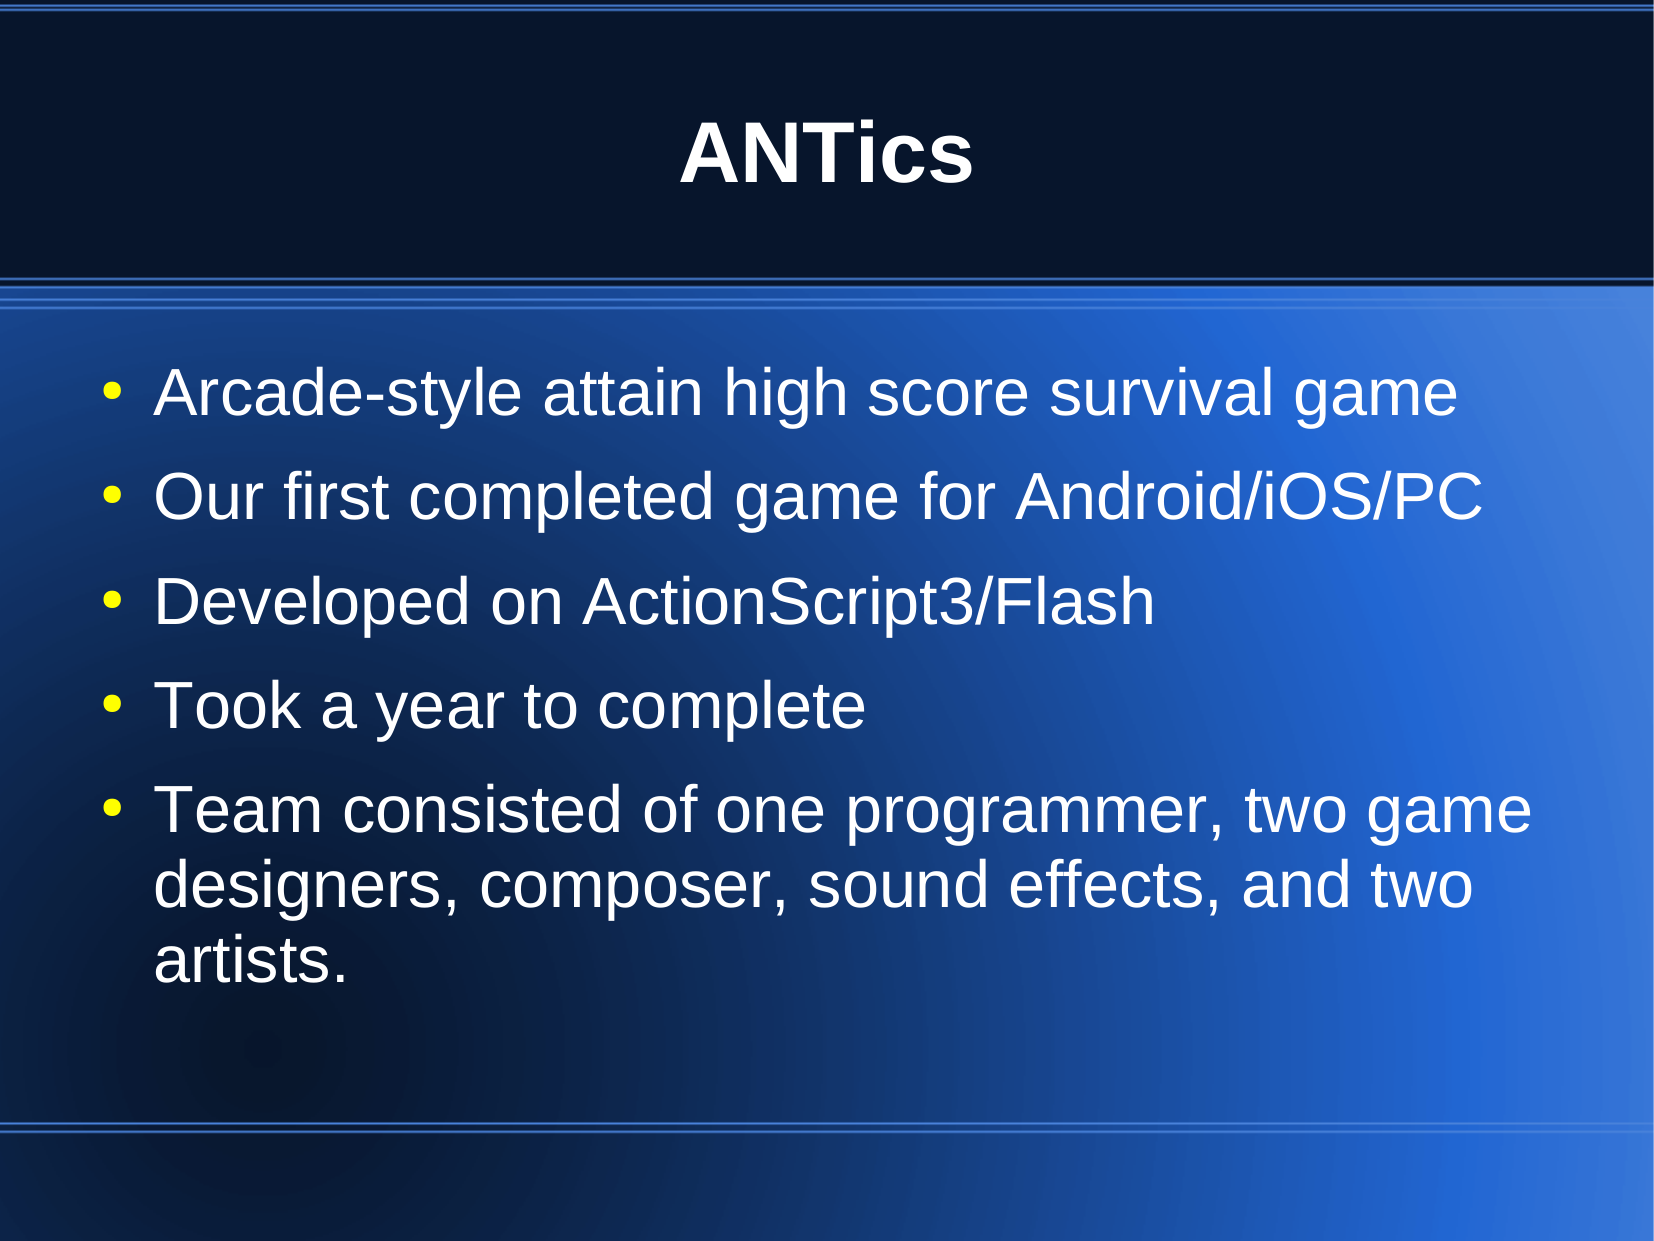

# ANTics
Arcade-style attain high score survival game
Our first completed game for Android/iOS/PC
Developed on ActionScript3/Flash
Took a year to complete
Team consisted of one programmer, two game designers, composer, sound effects, and two artists.